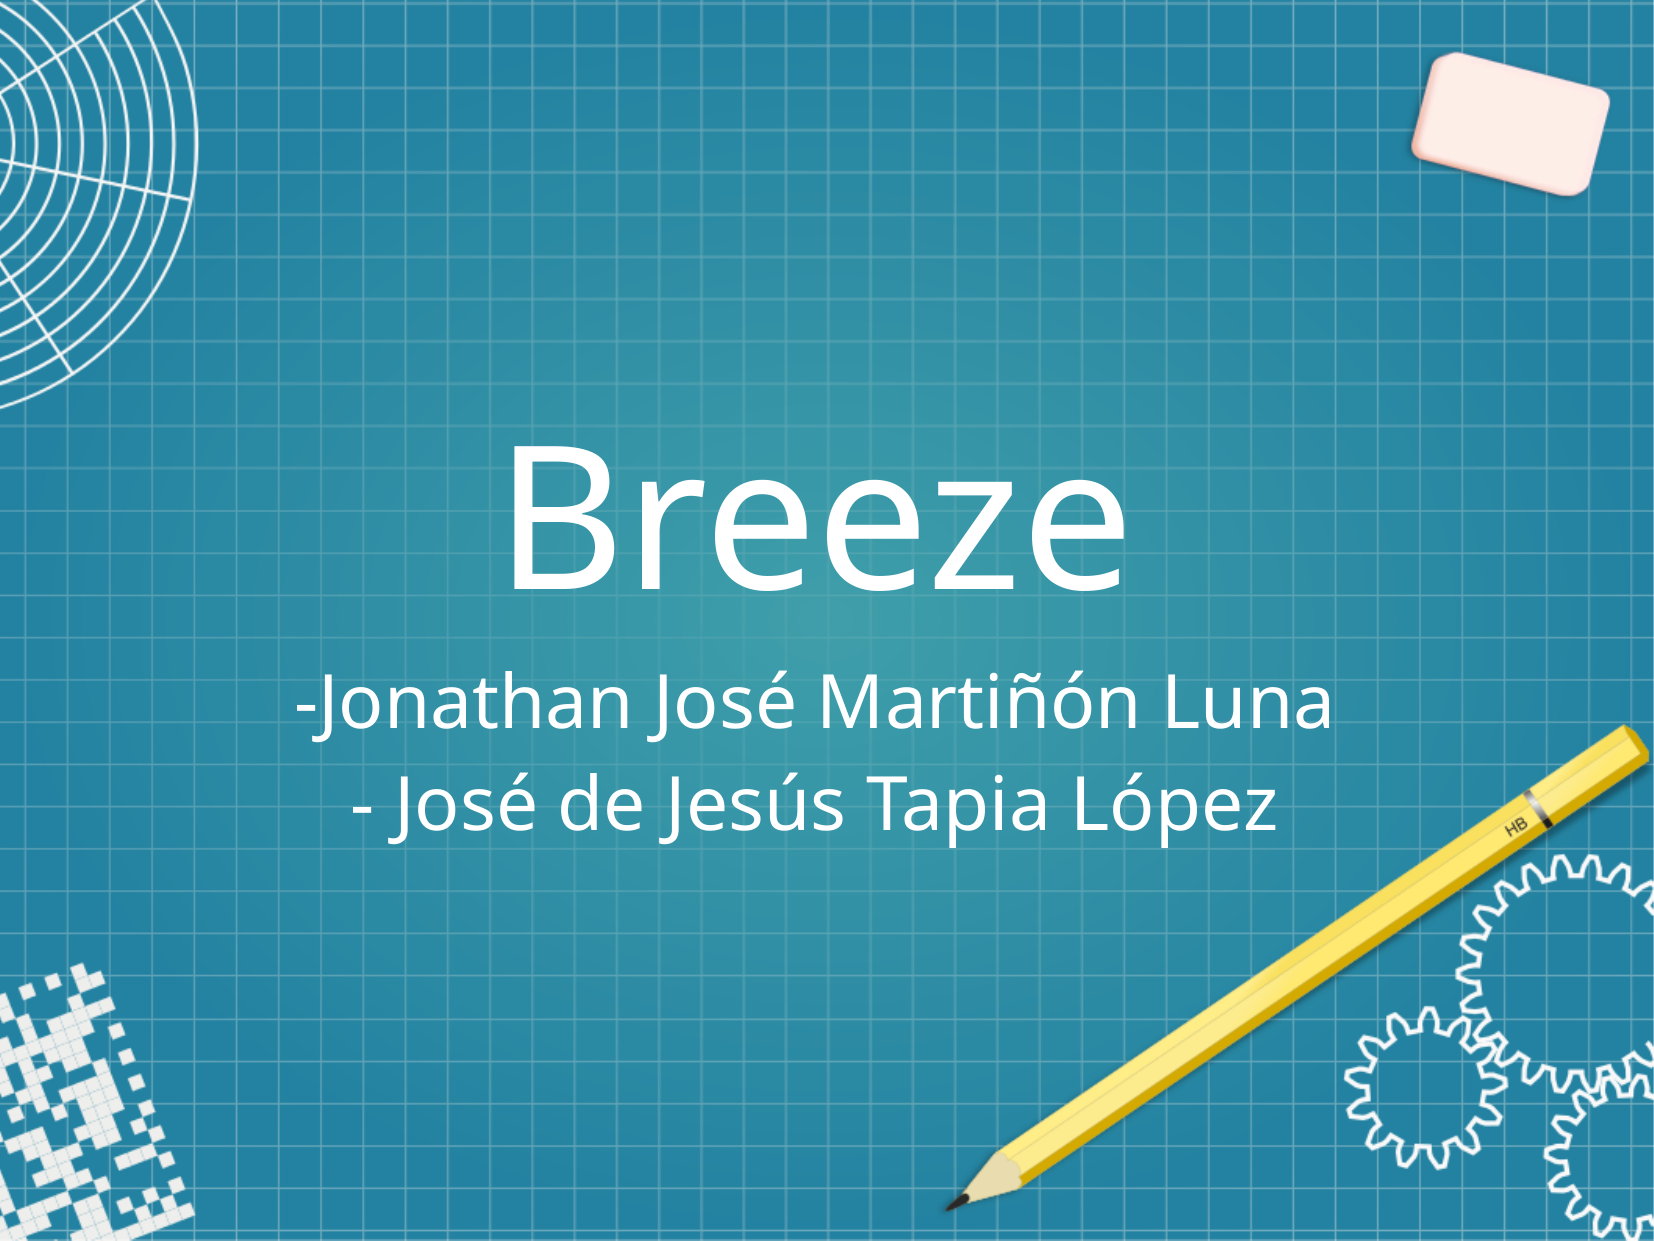

# Breeze -Jonathan José Martiñón Luna - José de Jesús Tapia López